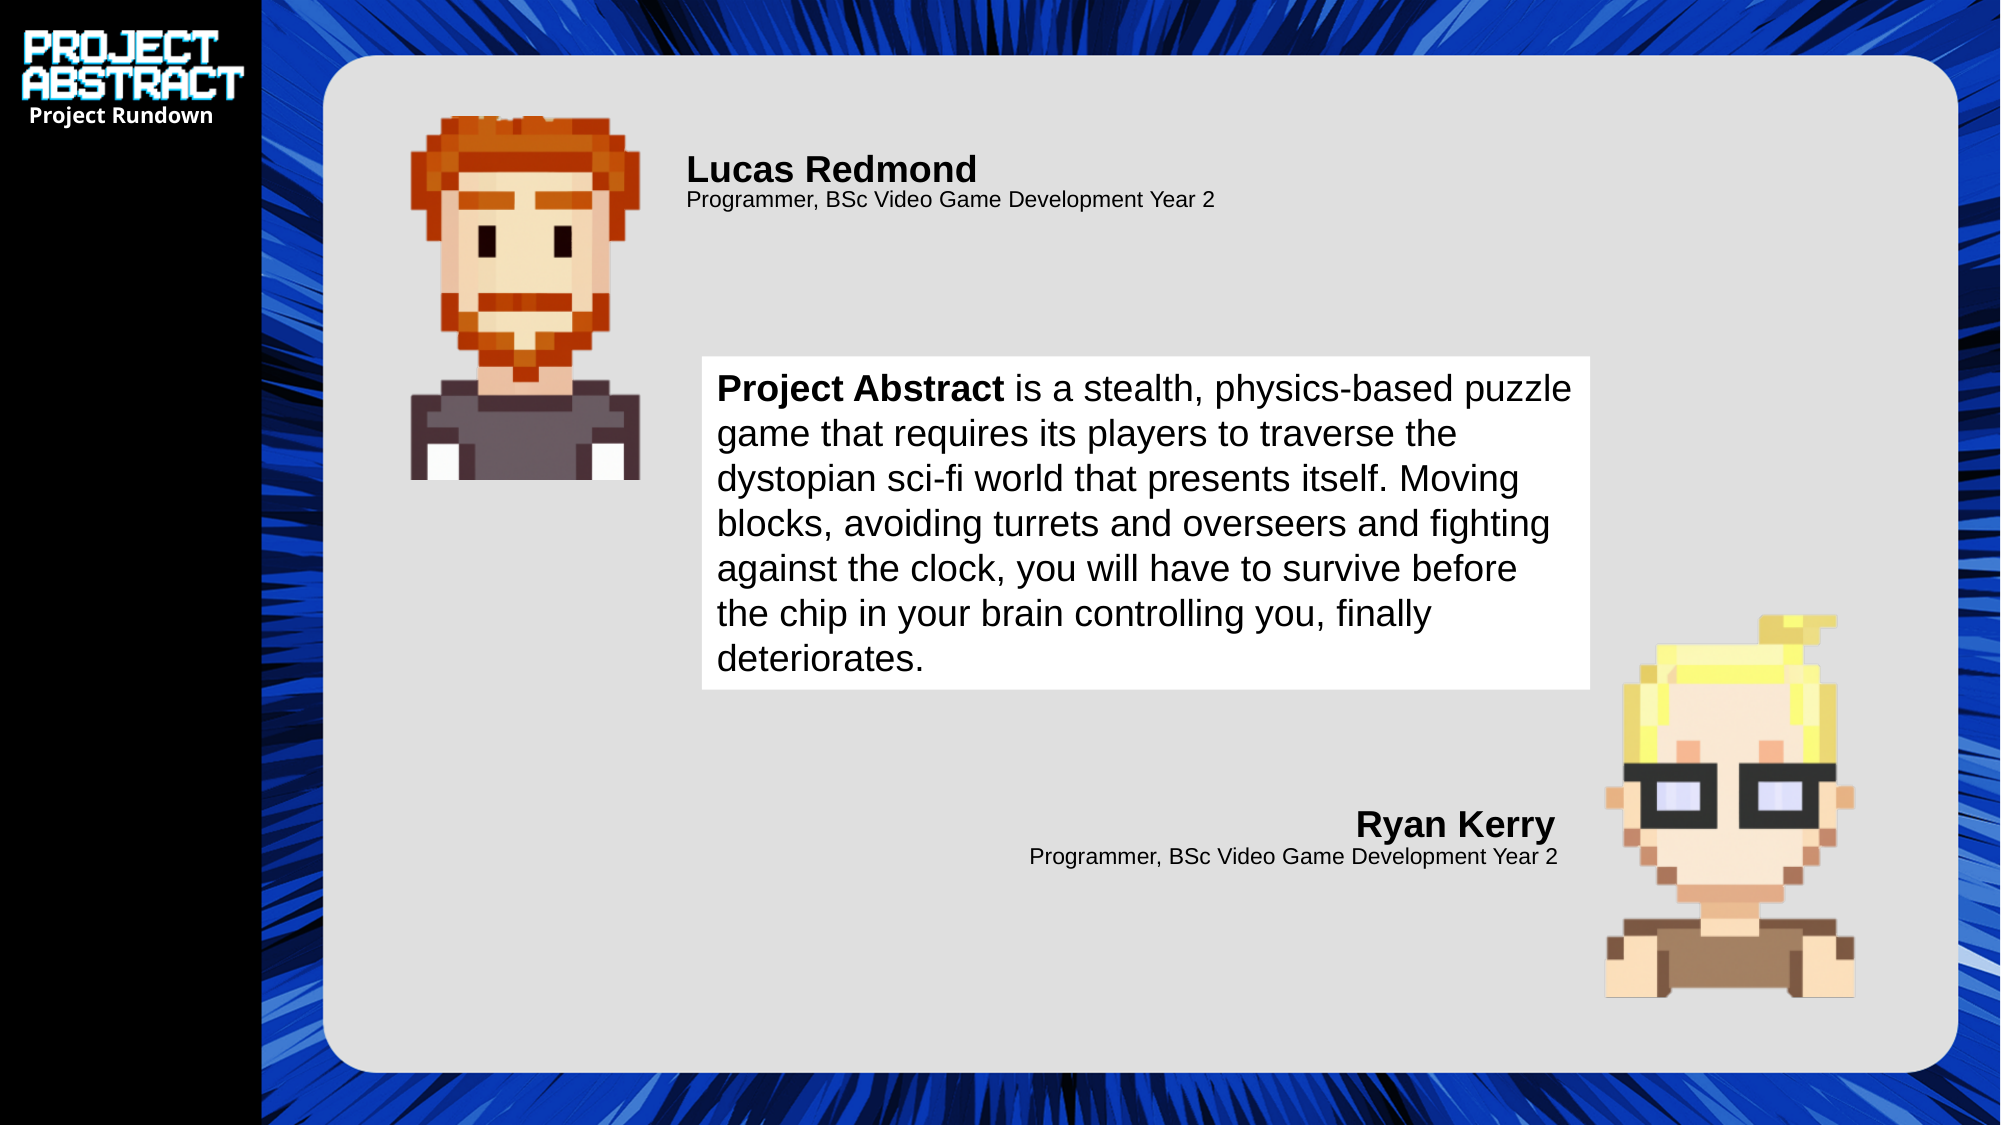

Project Rundown
Lucas Redmond
Programmer, BSc Video Game Development Year 2
Project Abstract is a stealth, physics-based puzzle game that requires its players to traverse the dystopian sci-fi world that presents itself. Moving blocks, avoiding turrets and overseers and fighting against the clock, you will have to survive before the chip in your brain controlling you, finally deteriorates.
Ryan Kerry
Programmer, BSc Video Game Development Year 2